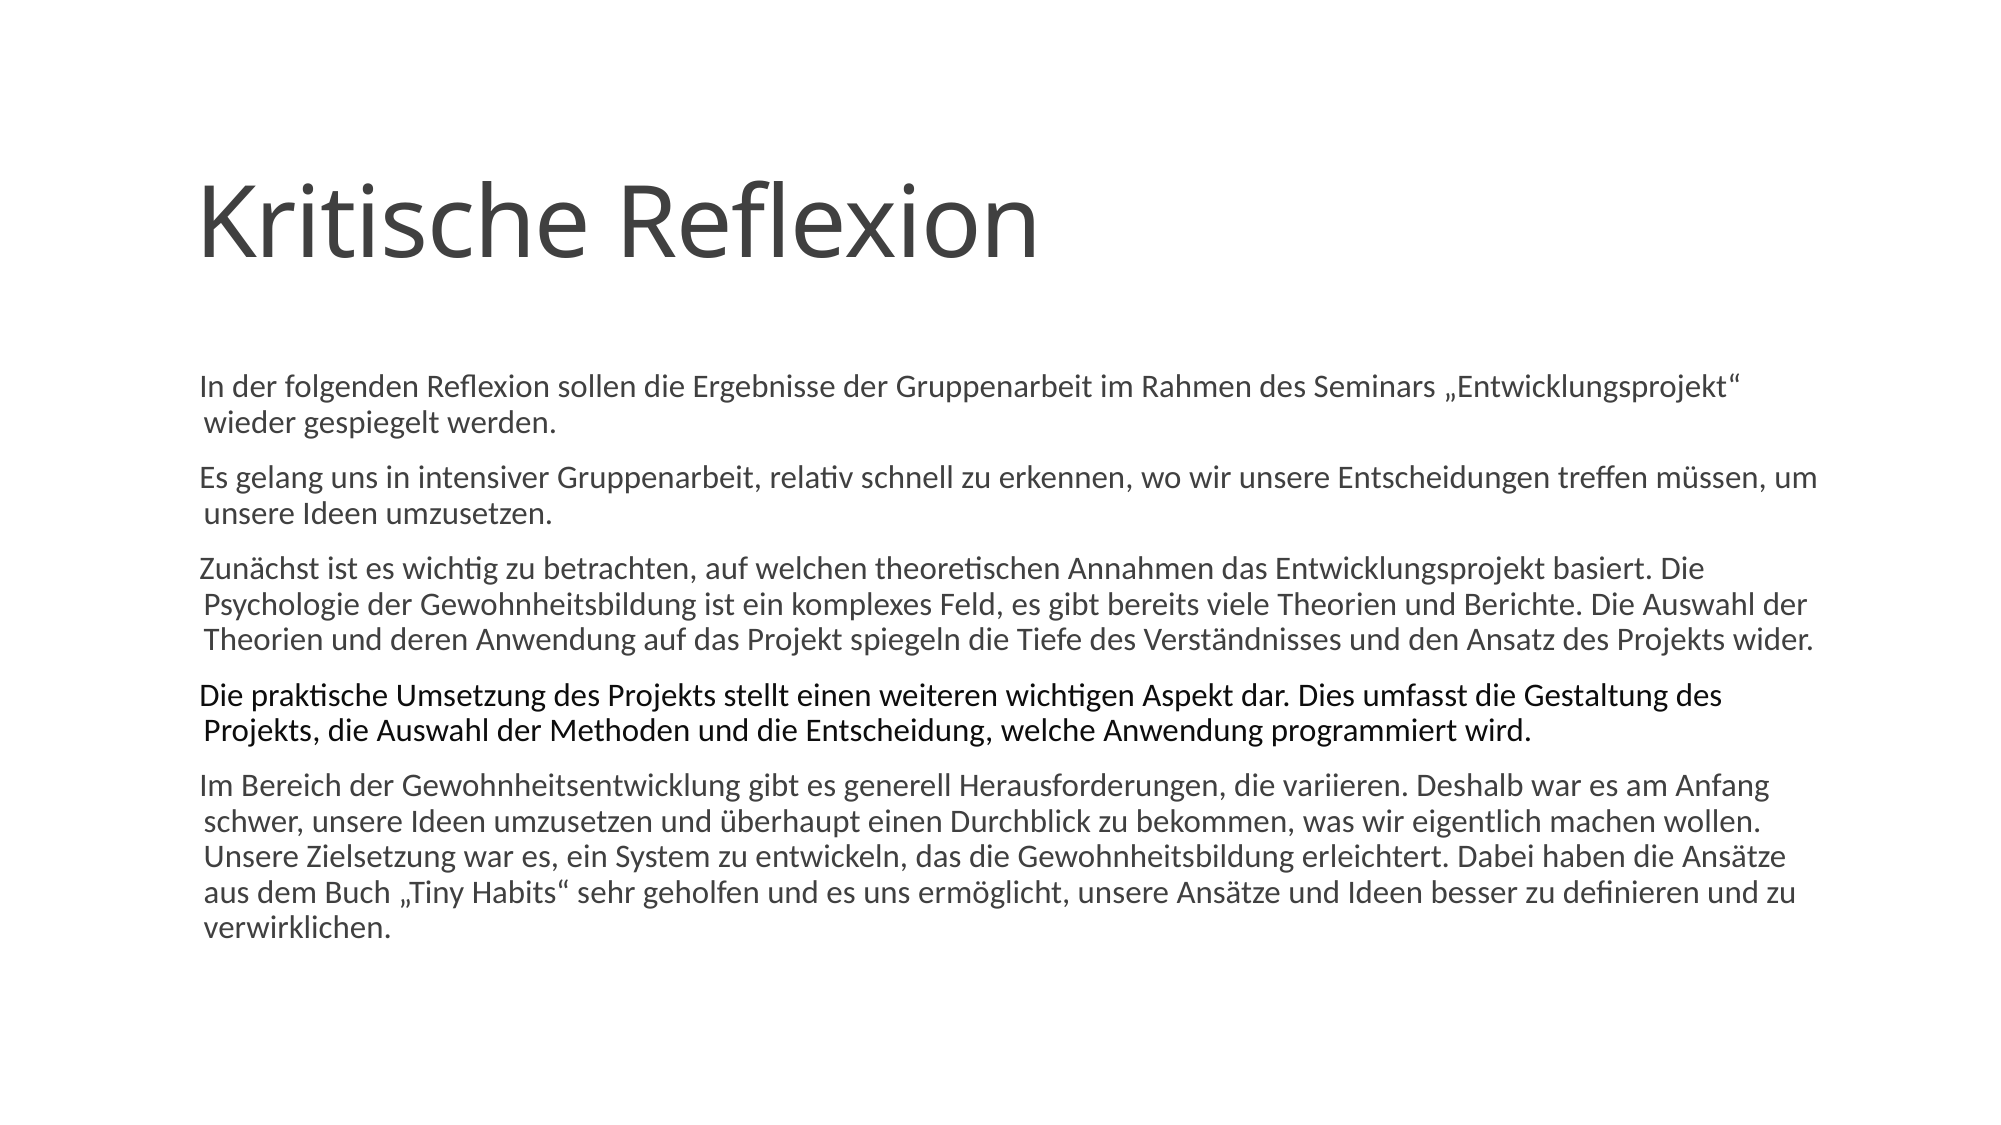

# Kritische Reflexion
 In der folgenden Reflexion sollen die Ergebnisse der Gruppenarbeit im Rahmen des Seminars „Entwicklungsprojekt“ wieder gespiegelt werden.
 Es gelang uns in intensiver Gruppenarbeit, relativ schnell zu erkennen, wo wir unsere Entscheidungen treffen müssen, um unsere Ideen umzusetzen.
 Zunächst ist es wichtig zu betrachten, auf welchen theoretischen Annahmen das Entwicklungsprojekt basiert. Die Psychologie der Gewohnheitsbildung ist ein komplexes Feld, es gibt bereits viele Theorien und Berichte. Die Auswahl der Theorien und deren Anwendung auf das Projekt spiegeln die Tiefe des Verständnisses und den Ansatz des Projekts wider.
 Die praktische Umsetzung des Projekts stellt einen weiteren wichtigen Aspekt dar. Dies umfasst die Gestaltung des Projekts, die Auswahl der Methoden und die Entscheidung, welche Anwendung programmiert wird.
 Im Bereich der Gewohnheitsentwicklung gibt es generell Herausforderungen, die variieren. Deshalb war es am Anfang schwer, unsere Ideen umzusetzen und überhaupt einen Durchblick zu bekommen, was wir eigentlich machen wollen. Unsere Zielsetzung war es, ein System zu entwickeln, das die Gewohnheitsbildung erleichtert. Dabei haben die Ansätze aus dem Buch „Tiny Habits“ sehr geholfen und es uns ermöglicht, unsere Ansätze und Ideen besser zu definieren und zu verwirklichen.